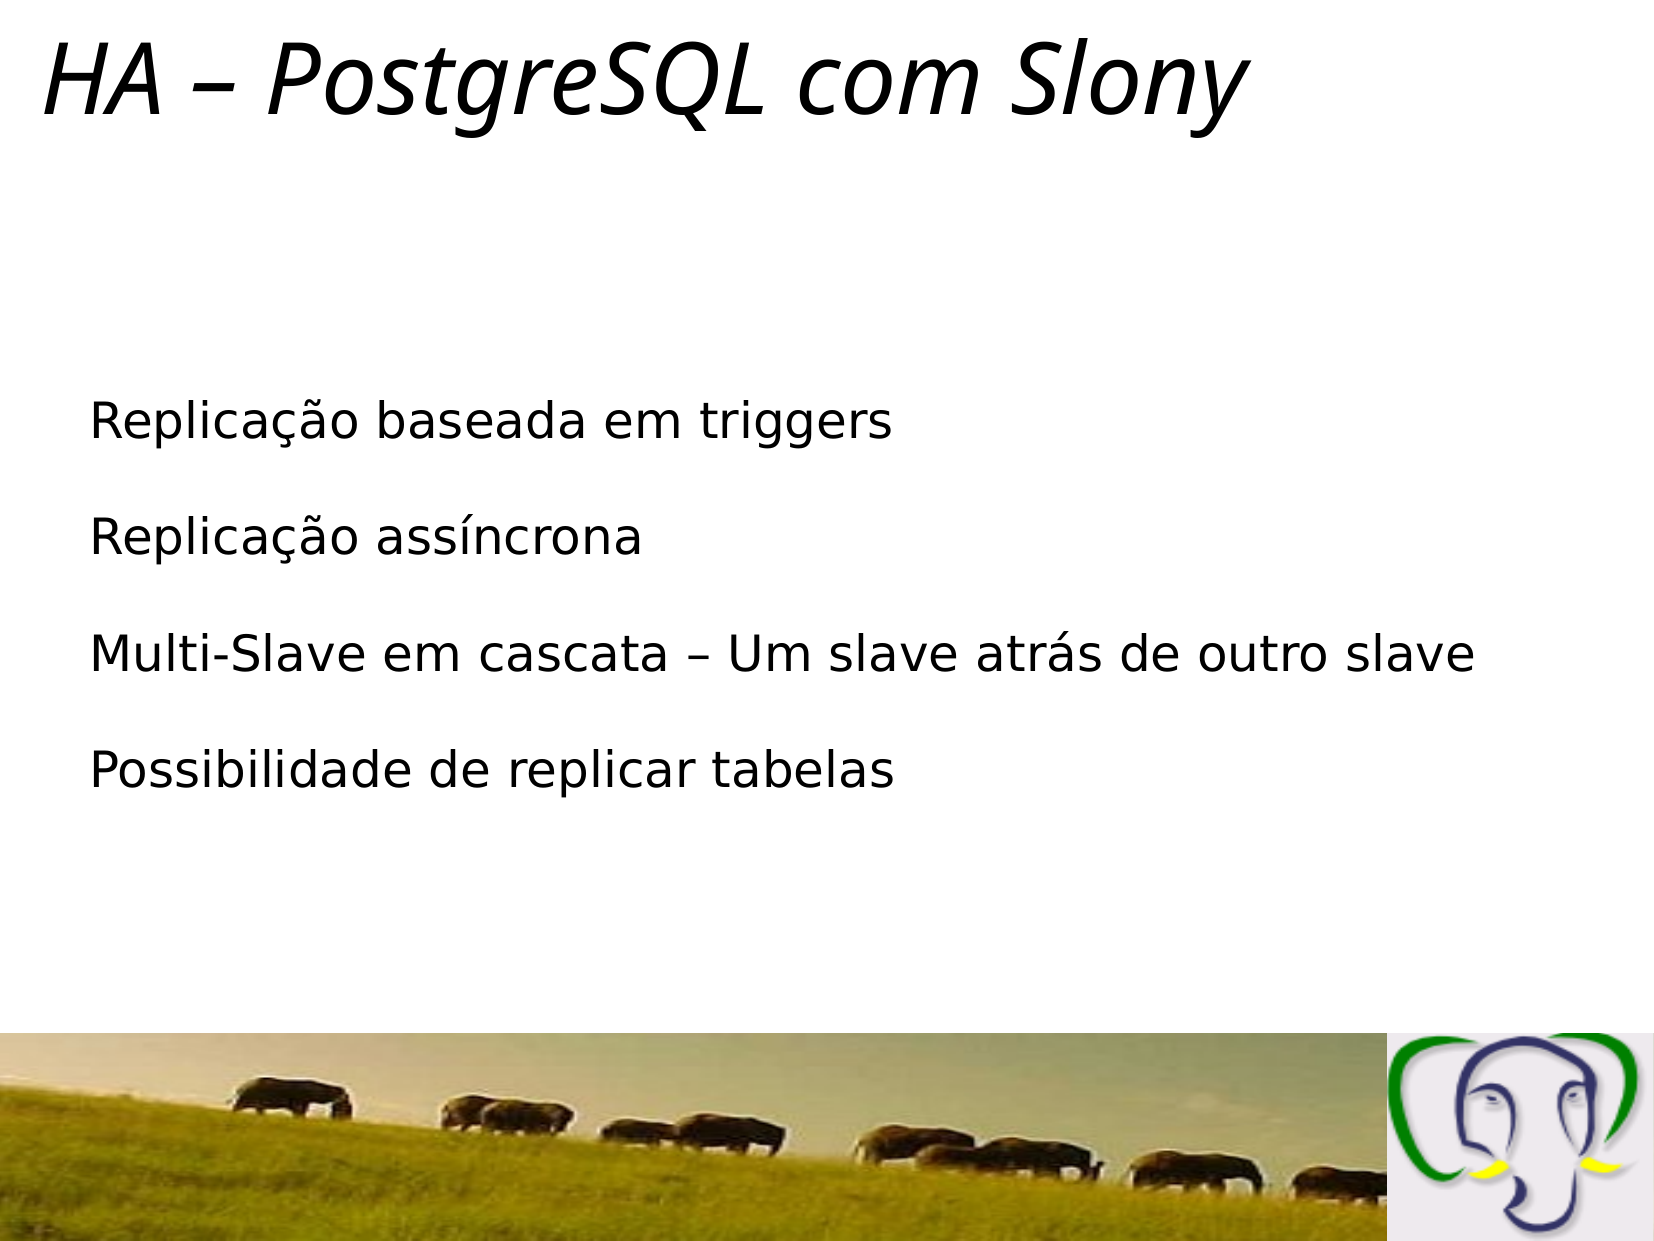

HA – PostgreSQL com Slony
 Replicação baseada em triggers
 Replicação assíncrona
 Multi-Slave em cascata – Um slave atrás de outro slave
 Possibilidade de replicar tabelas